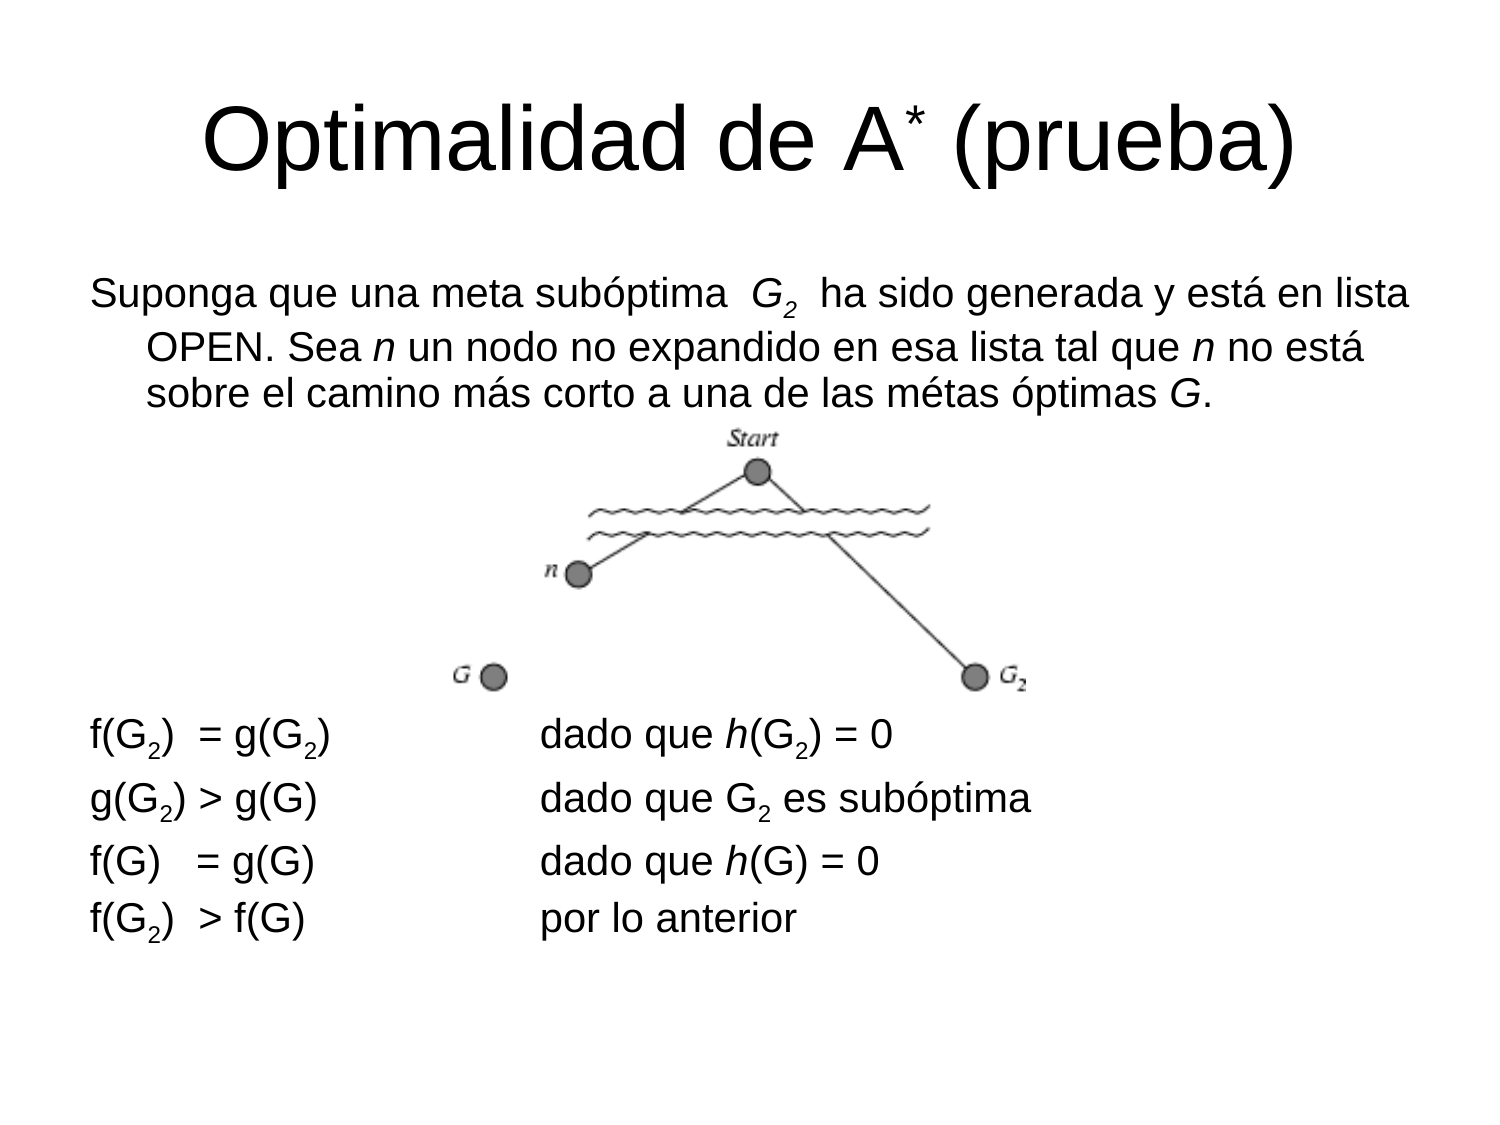

# Optimalidad de A* (prueba)
Suponga que una meta subóptima G2 ha sido generada y está en lista OPEN. Sea n un nodo no expandido en esa lista tal que n no está sobre el camino más corto a una de las métas óptimas G.
f(G2) = g(G2)		dado que h(G2) = 0
g(G2) > g(G) 		dado que G2 es subóptima
f(G) = g(G)		dado que h(G) = 0
f(G2) > f(G)		por lo anterior